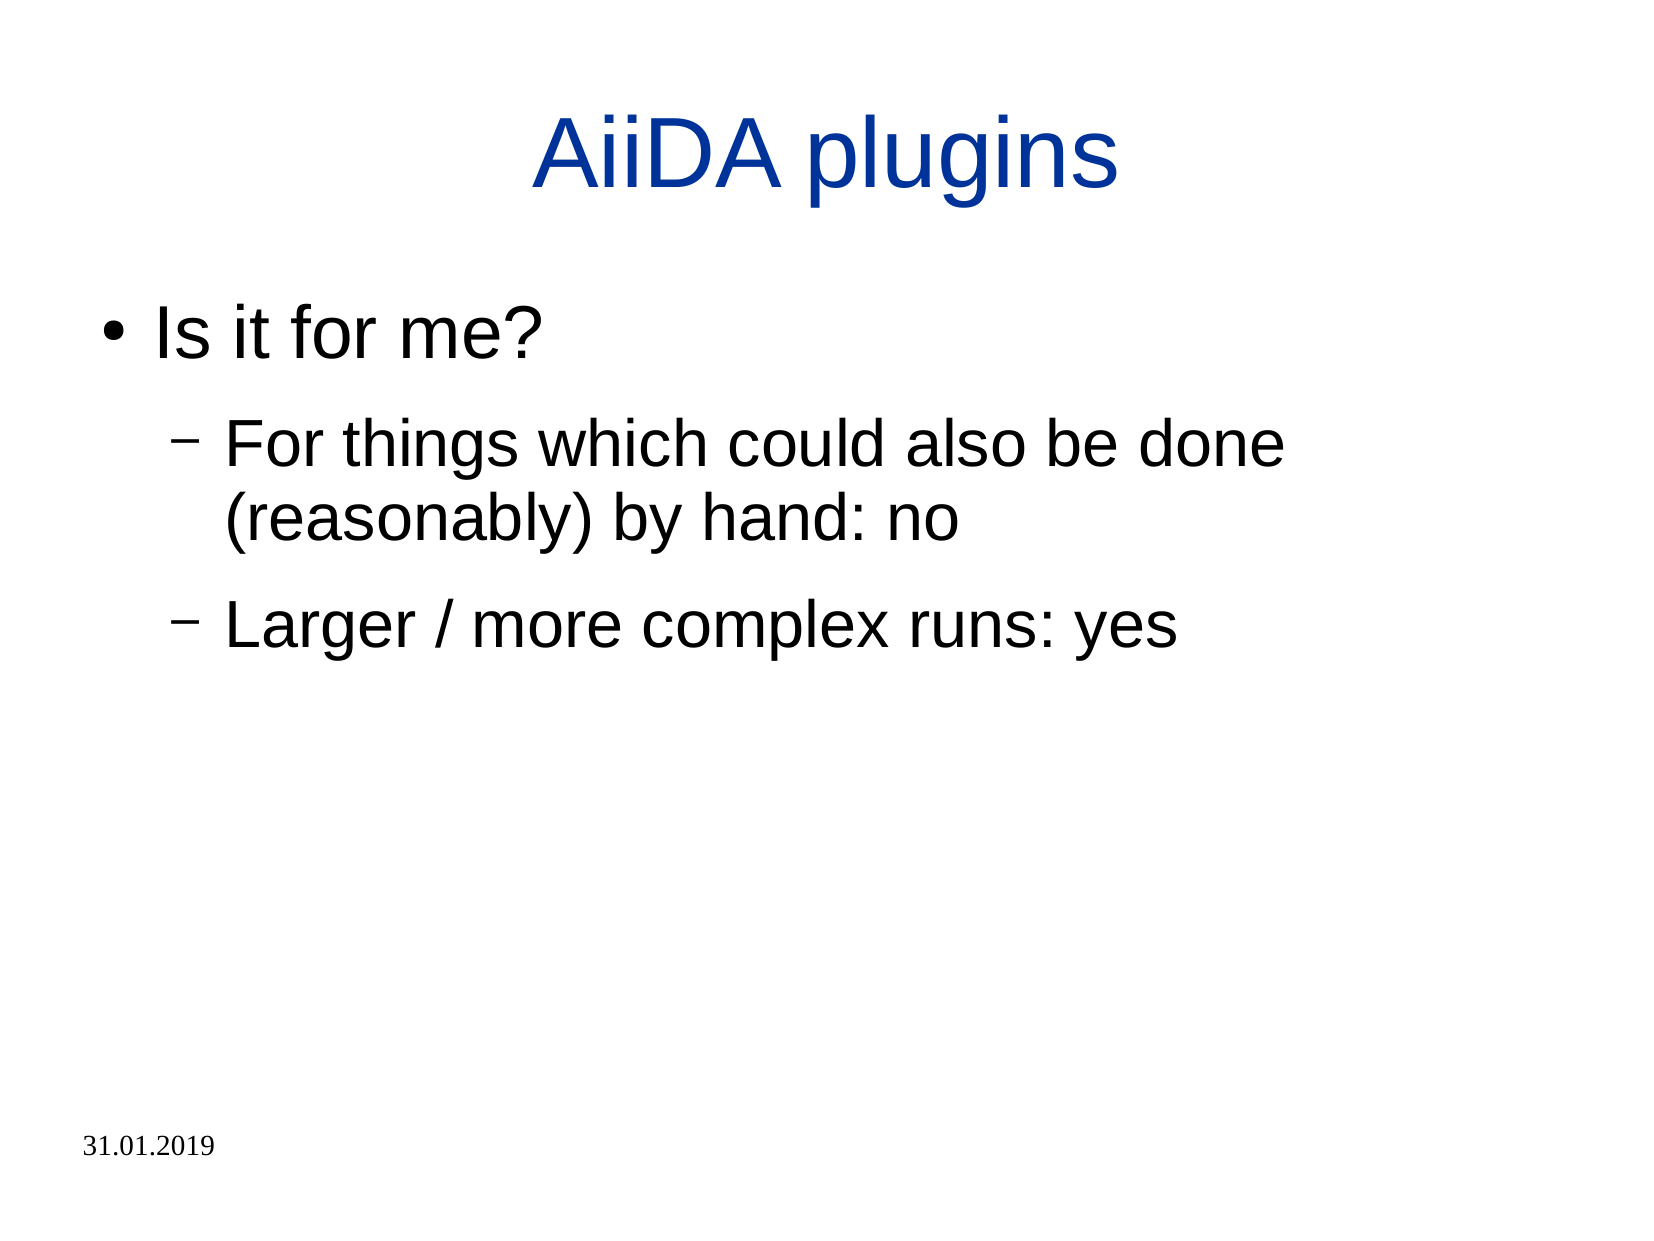

# AiiDA plugins
Is it for me?
For things which could also be done (reasonably) by hand: no
Larger / more complex runs: yes